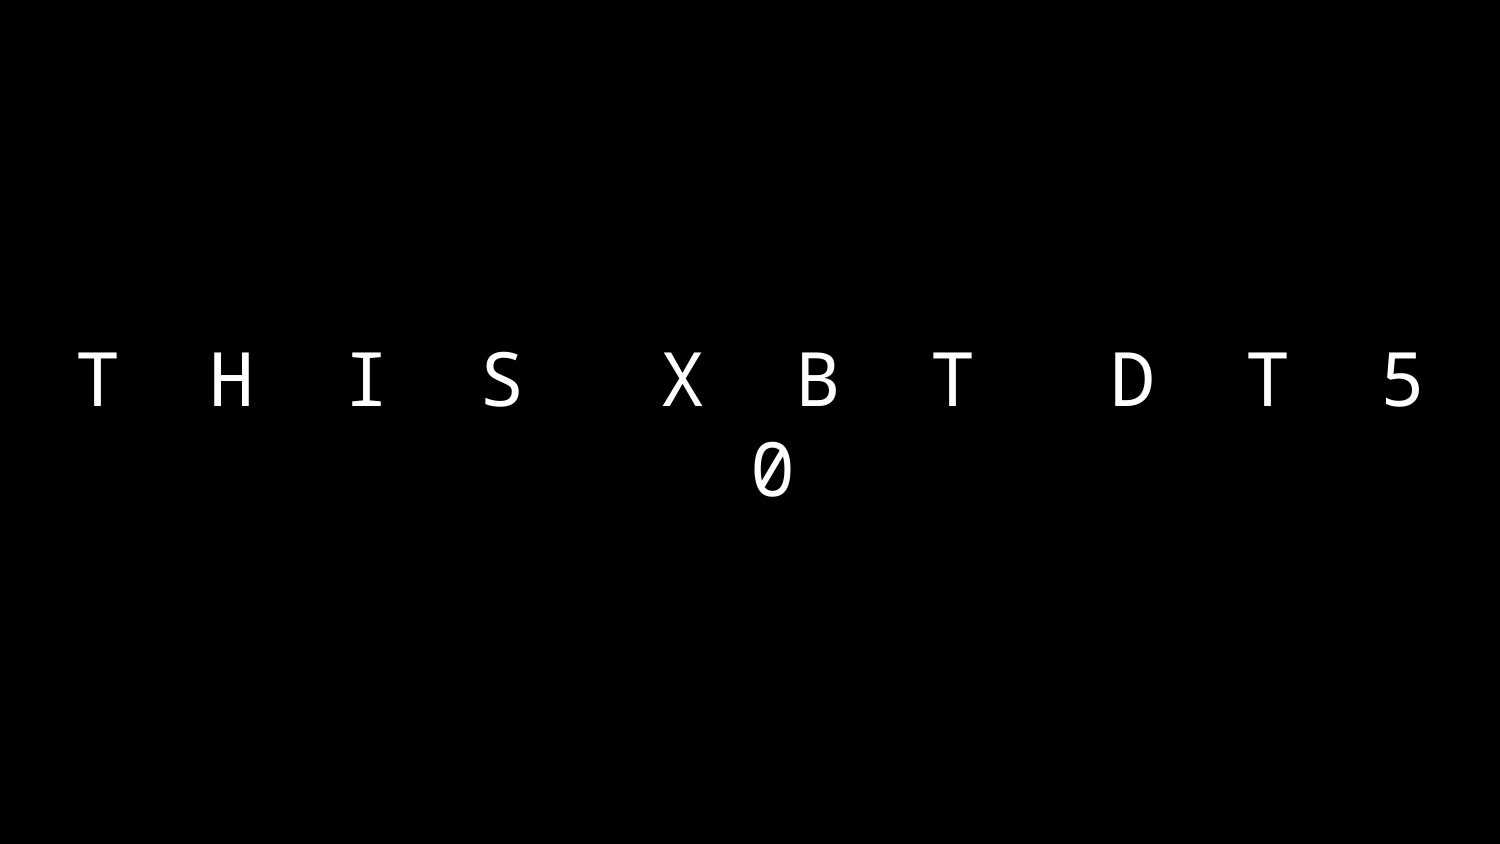

# T H I S X B T D T 5 0